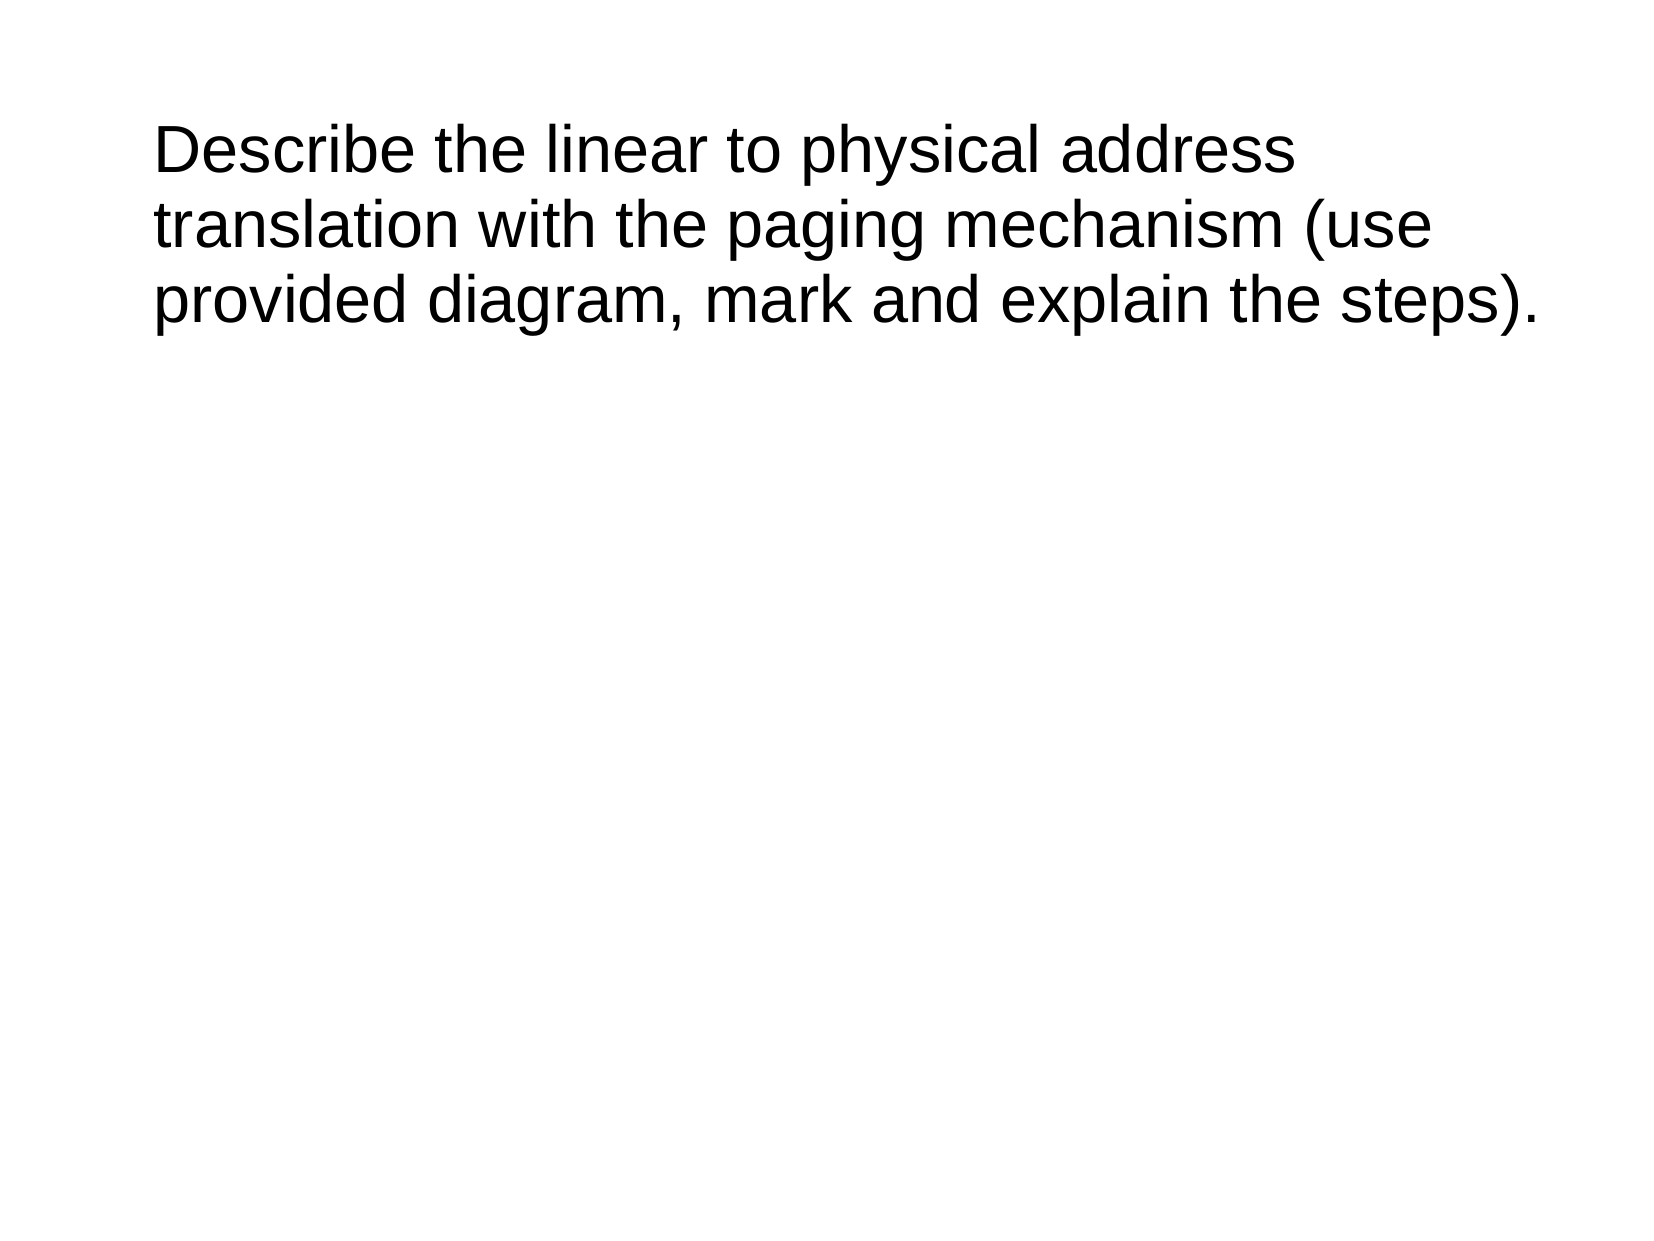

# Describe the linear to physical address translation with the paging mechanism (use provided diagram, mark and explain the steps).